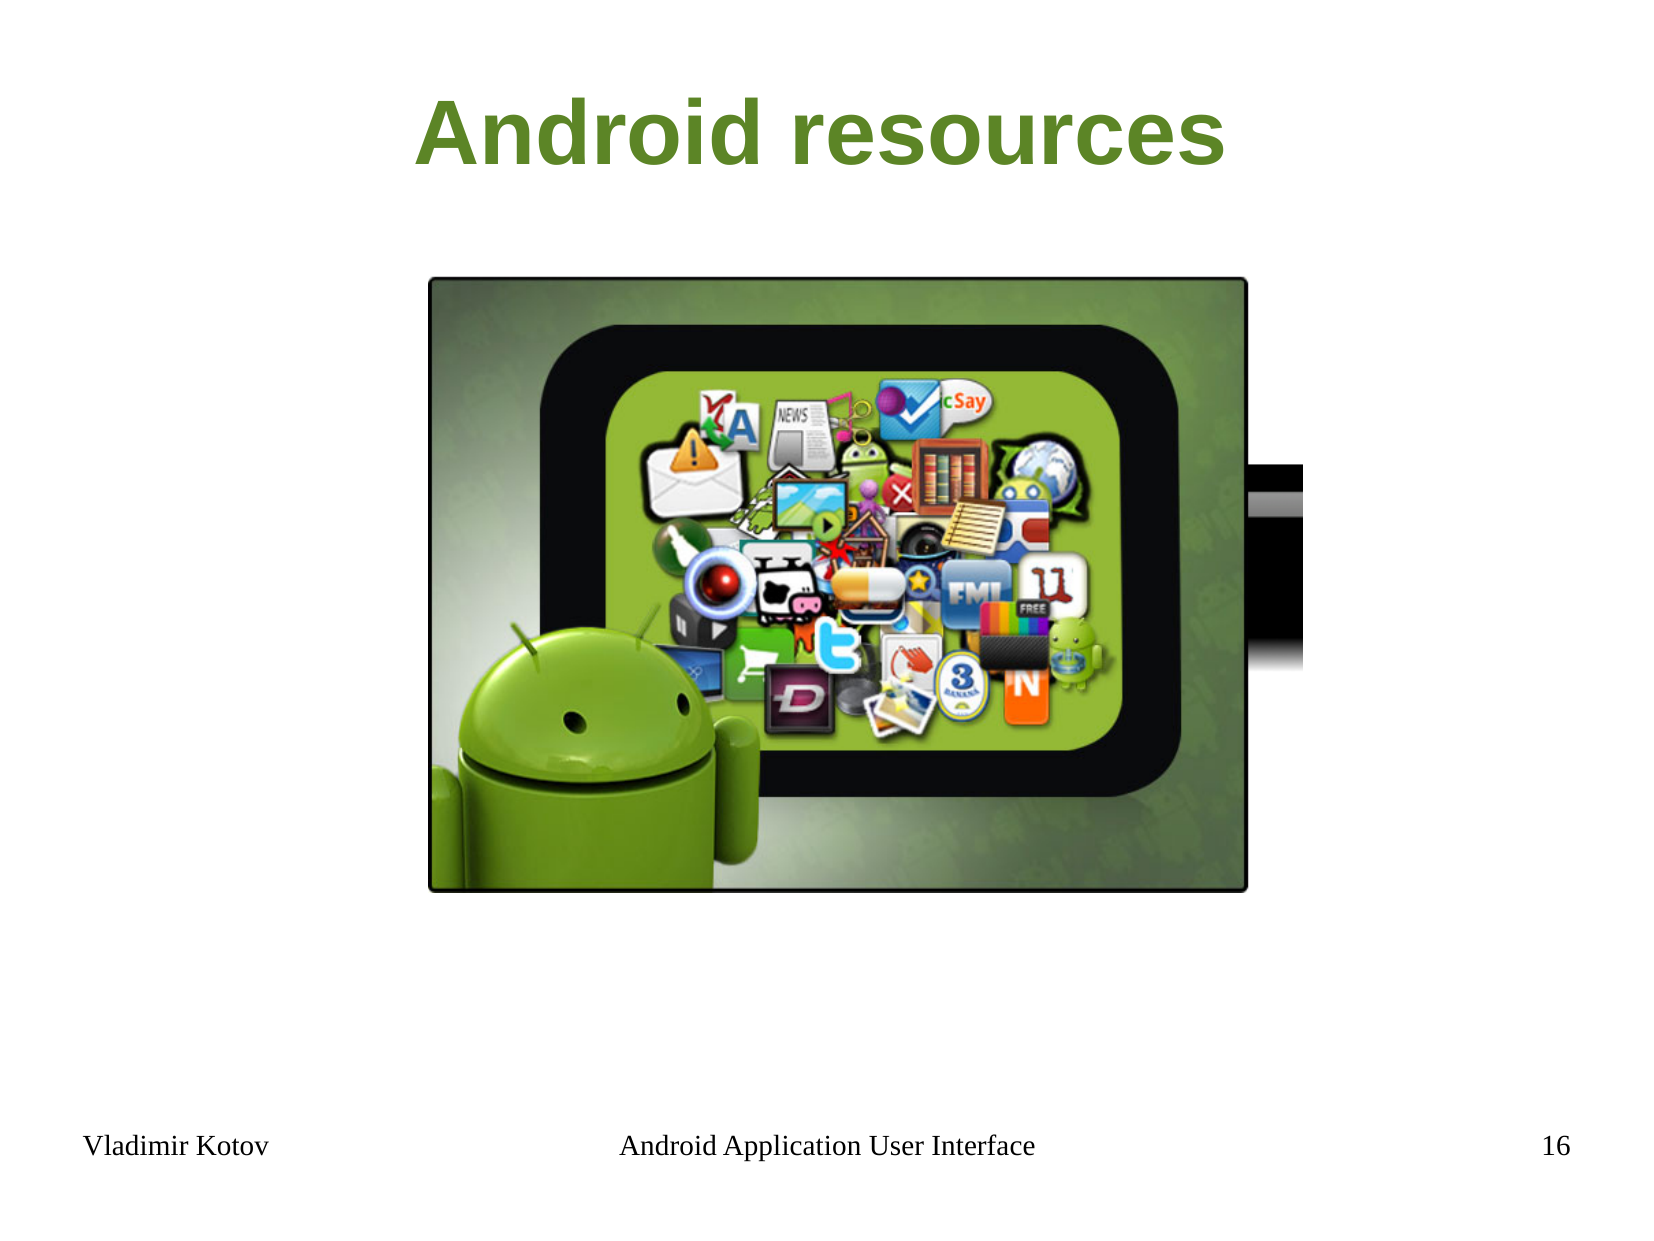

# Android resources
Vladimir Kotov
Android Application User Interface
16